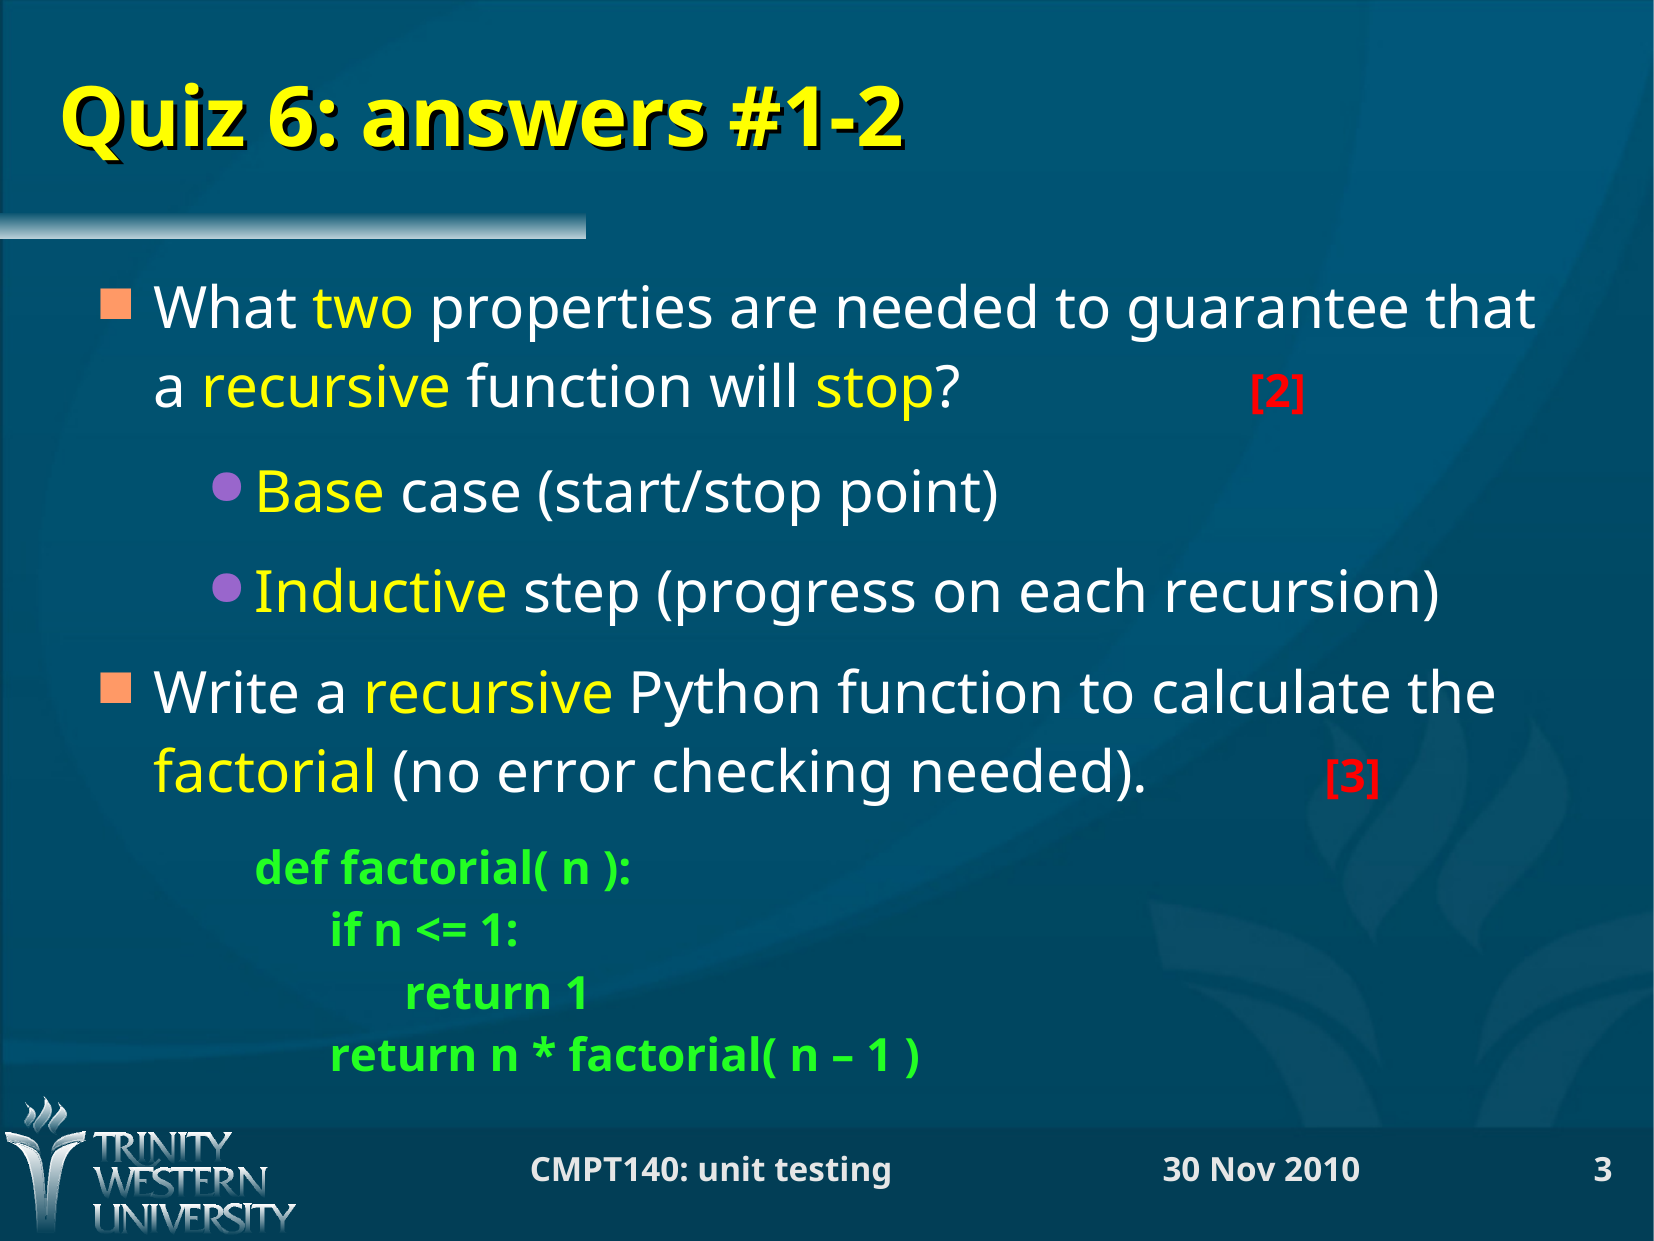

# Quiz 6: answers #1-2
What two properties are needed to guarantee that a recursive function will stop?				 [2]
Base case (start/stop point)
Inductive step (progress on each recursion)
Write a recursive Python function to calculate the factorial (no error checking needed).		 [3]
def factorial( n ):
	if n <= 1:
		return 1
	return n * factorial( n – 1 )
CMPT140: unit testing
30 Nov 2010
3